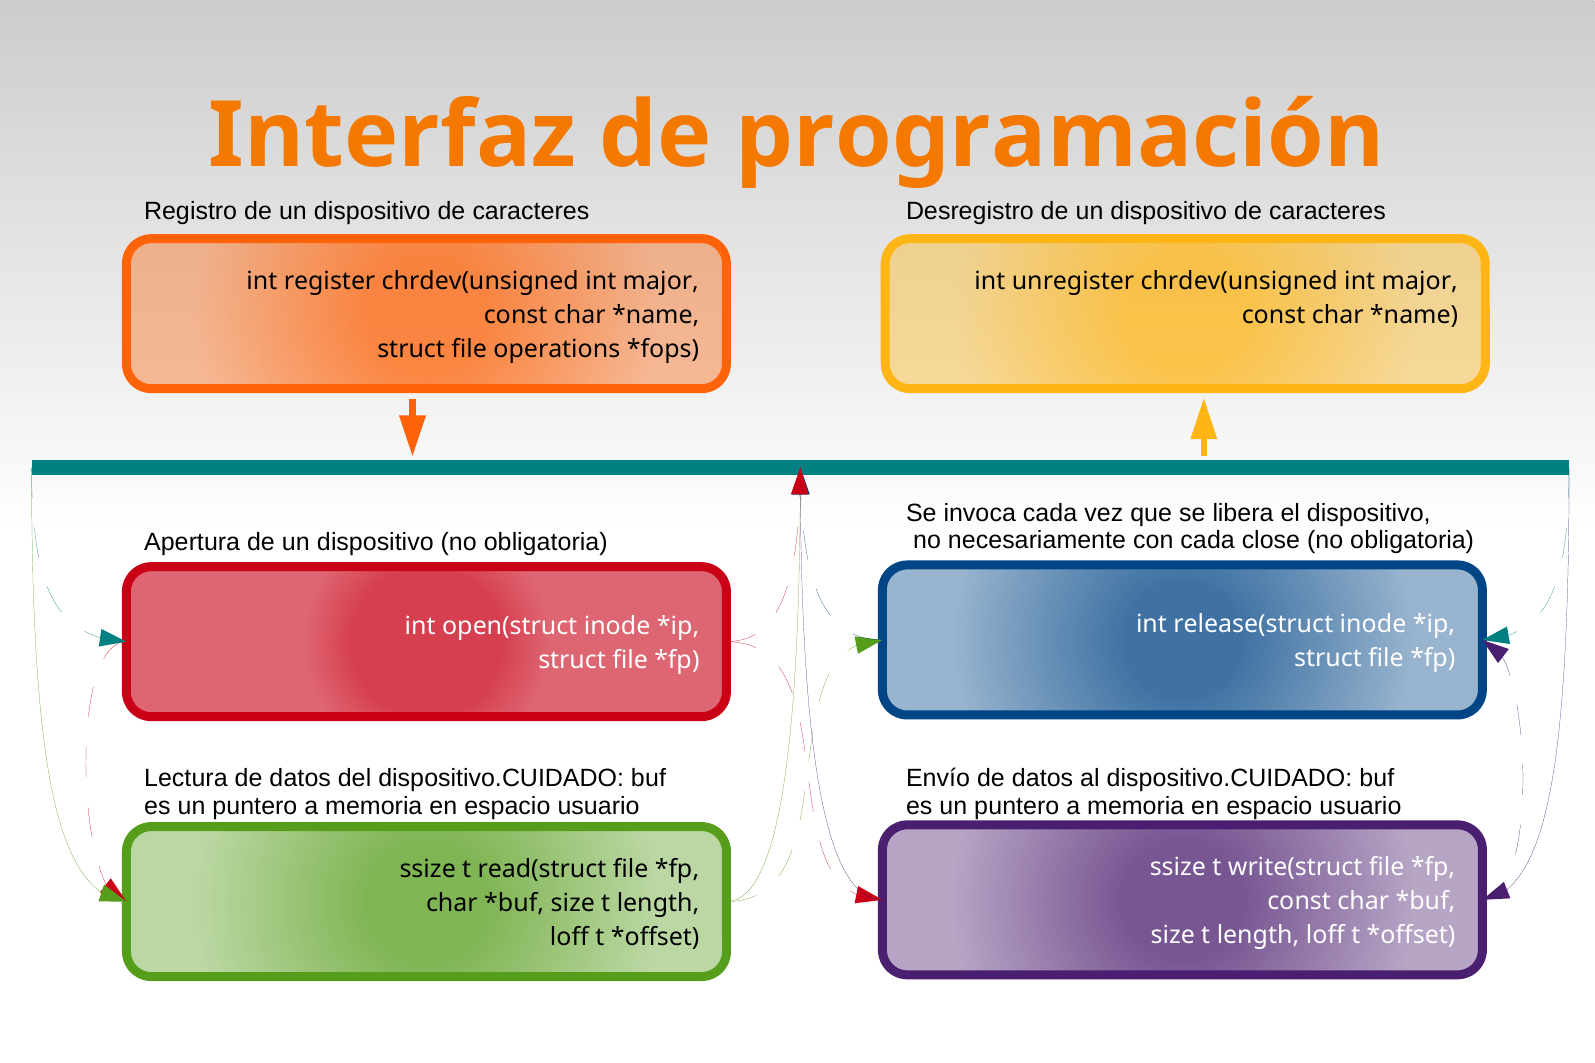

# Interfaz de programación
Registro de un dispositivo de caracteres
Desregistro de un dispositivo de caracteres
int register chrdev(unsigned int major,
const char *name,
struct file operations *fops)
int unregister chrdev(unsigned int major,
const char *name)
Se invoca cada vez que se libera el dispositivo,
 no necesariamente con cada close (no obligatoria)
Apertura de un dispositivo (no obligatoria)
int release(struct inode *ip,
struct file *fp)
int open(struct inode *ip,
struct file *fp)
Lectura de datos del dispositivo.CUIDADO: buf
es un puntero a memoria en espacio usuario
Envío de datos al dispositivo.CUIDADO: buf
es un puntero a memoria en espacio usuario
ssize t write(struct file *fp,
const char *buf,
size t length, loff t *offset)
ssize t read(struct file *fp,
char *buf, size t length,
loff t *offset)